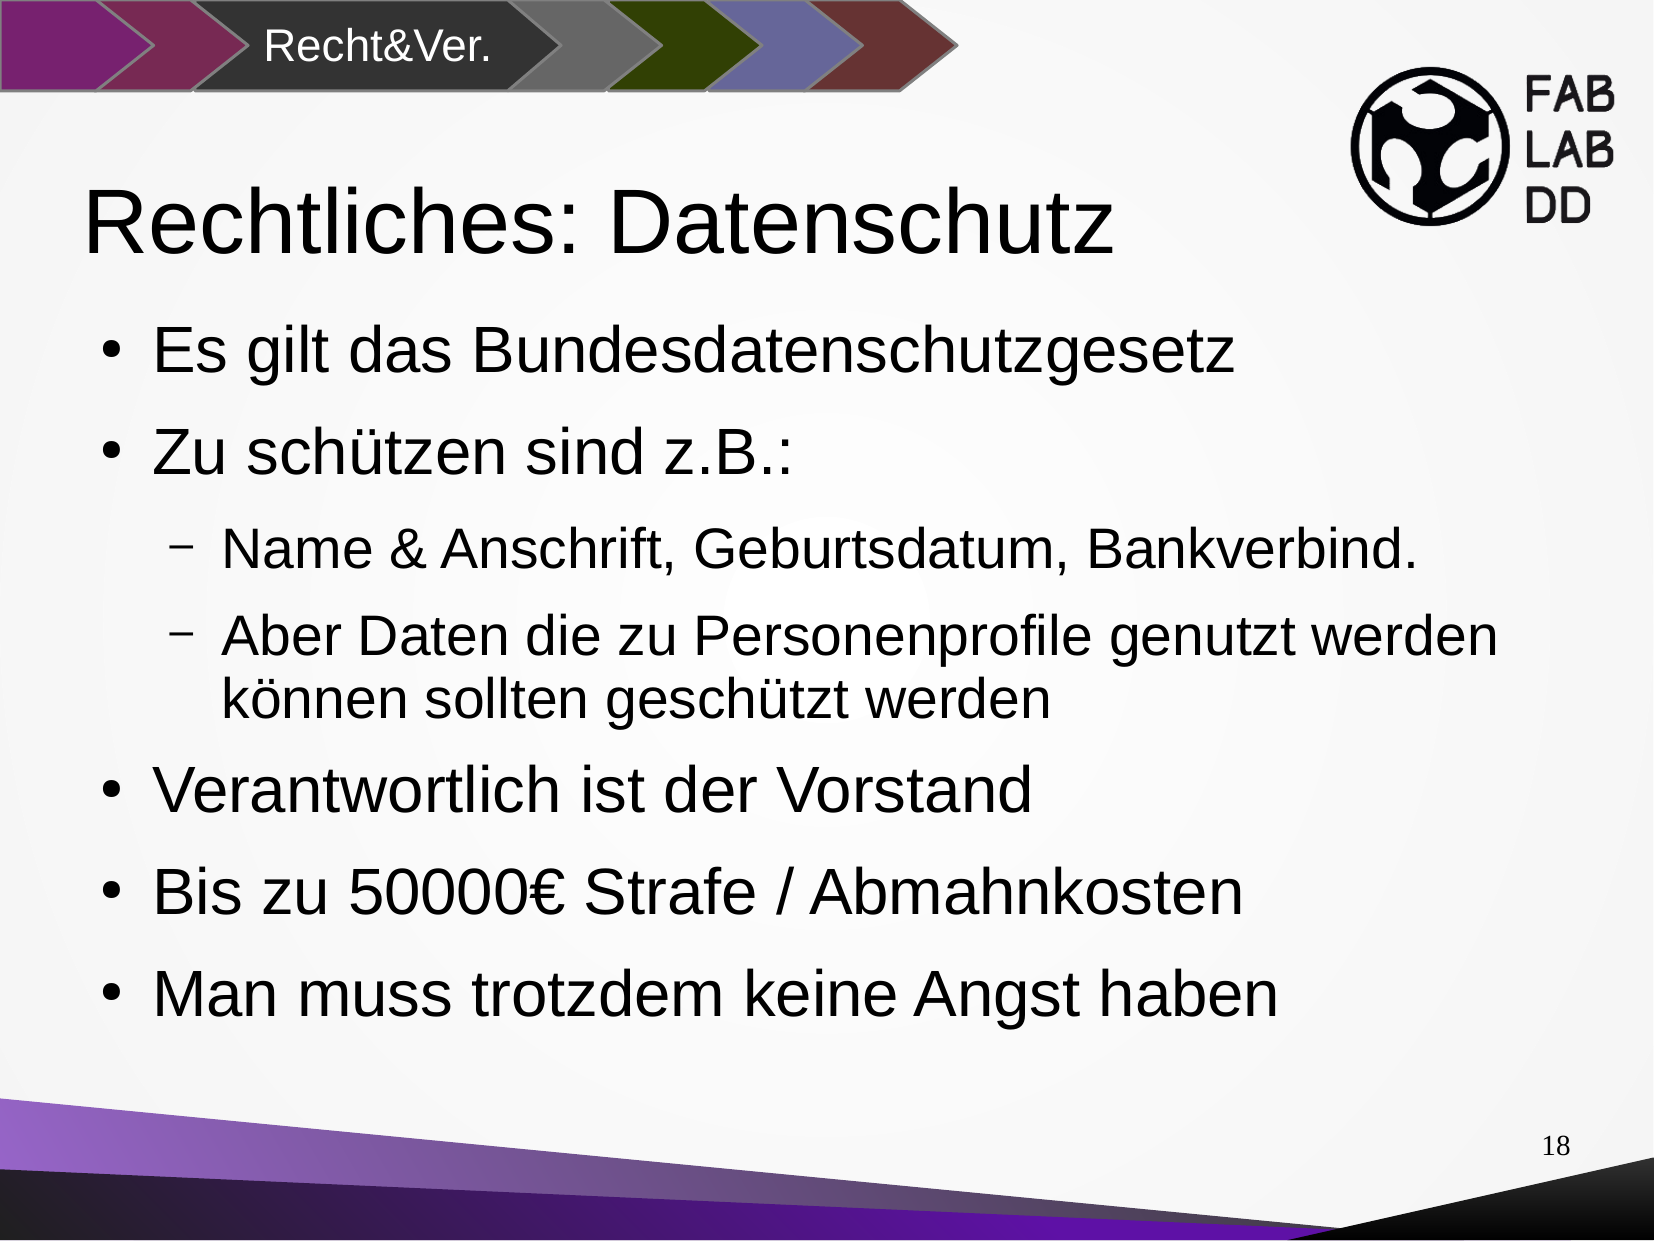

Recht&Ver.
# Rechtliches: Datenschutz
Es gilt das Bundesdatenschutzgesetz
Zu schützen sind z.B.:
Name & Anschrift, Geburtsdatum, Bankverbind.
Aber Daten die zu Personenprofile genutzt werden können sollten geschützt werden
Verantwortlich ist der Vorstand
Bis zu 50000€ Strafe / Abmahnkosten
Man muss trotzdem keine Angst haben